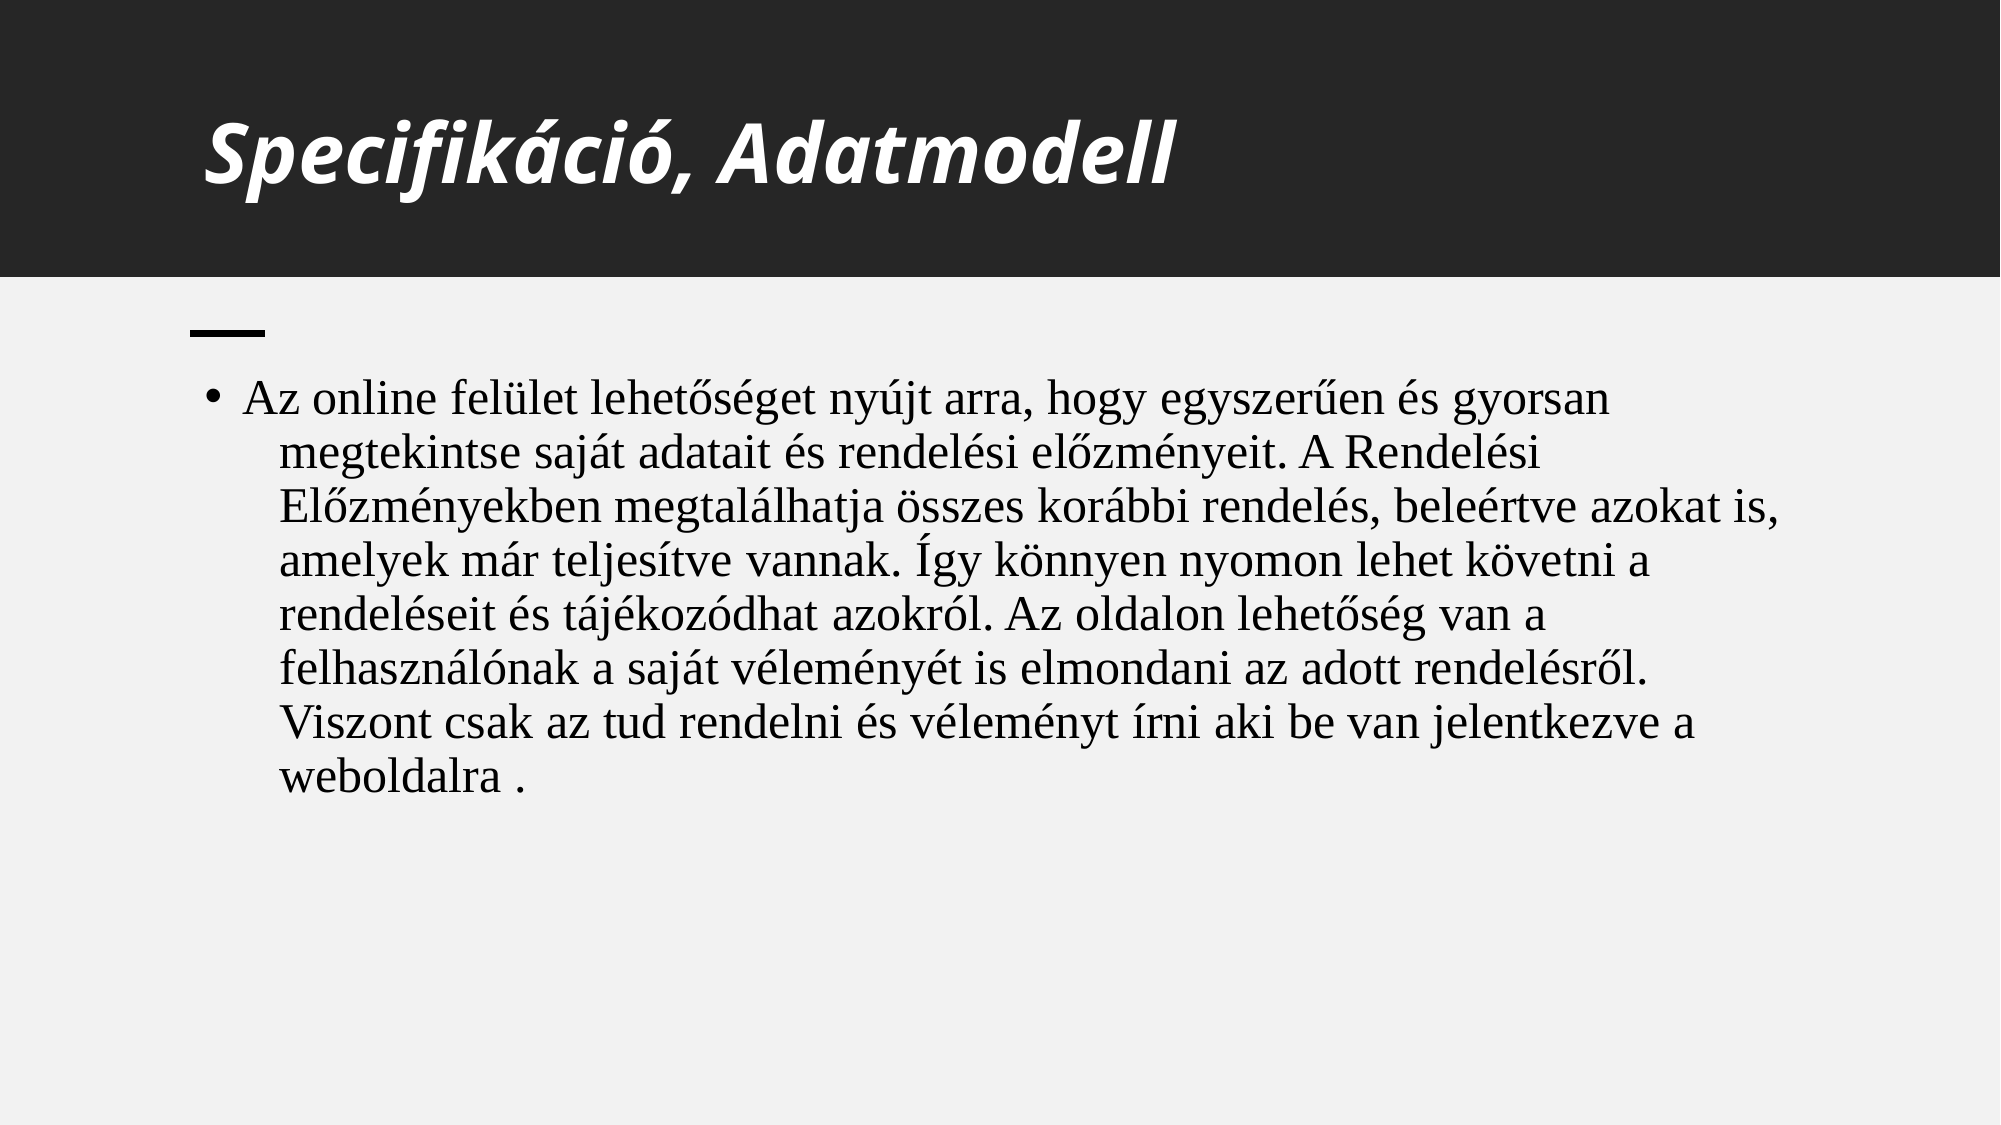

# Specifikáció, Adatmodell
Az online felület lehetőséget nyújt arra, hogy egyszerűen és gyorsan megtekintse saját adatait és rendelési előzményeit. A Rendelési Előzményekben megtalálhatja összes korábbi rendelés, beleértve azokat is, amelyek már teljesítve vannak. Így könnyen nyomon lehet követni a rendeléseit és tájékozódhat azokról. Az oldalon lehetőség van a felhasználónak a saját véleményét is elmondani az adott rendelésről. Viszont csak az tud rendelni és véleményt írni aki be van jelentkezve a weboldalra .